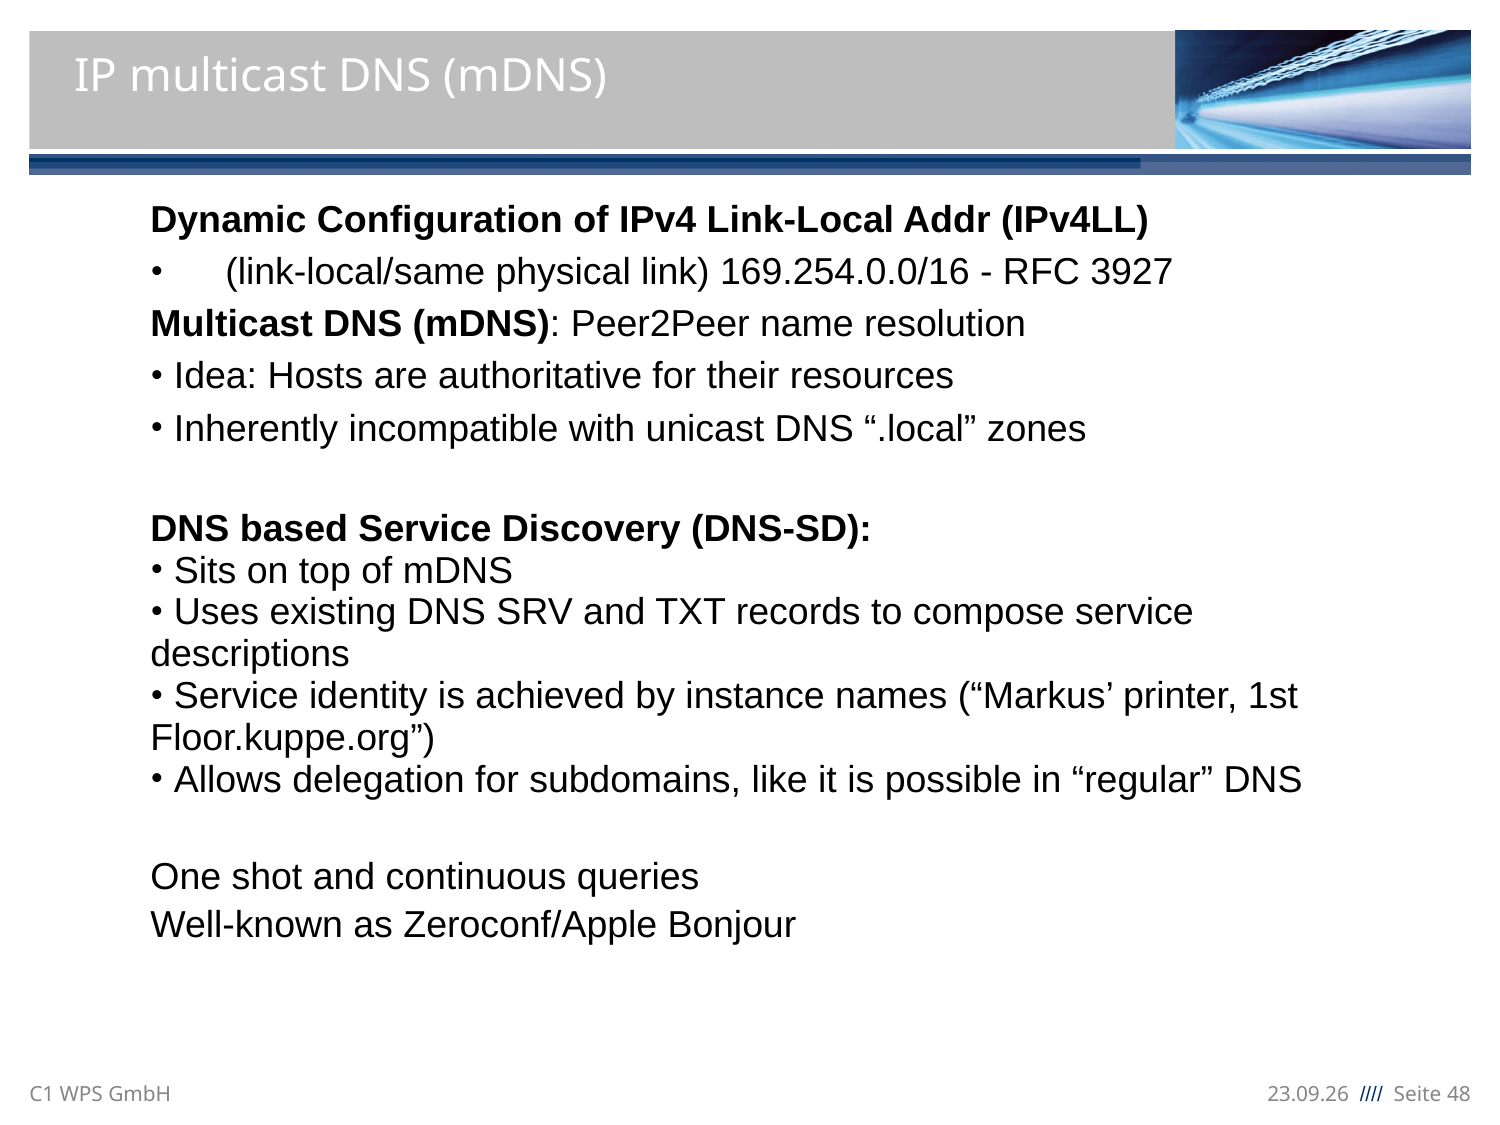

# IP multicast DNS (mDNS)
IP multicast DNS (mDNS)
Dynamic Configuration of IPv4 Link-Local Addr (IPv4LL)
	(link-local/same physical link) 169.254.0.0/16 - RFC 3927
Multicast DNS (mDNS): Peer2Peer name resolution
 Idea: Hosts are authoritative for their resources
 Inherently incompatible with unicast DNS “.local” zones
DNS based Service Discovery (DNS-SD):
 Sits on top of mDNS
 Uses existing DNS SRV and TXT records to compose service descriptions
 Service identity is achieved by instance names (“Markus’ printer, 1st Floor.kuppe.org”)
 Allows delegation for subdomains, like it is possible in “regular” DNS
One shot and continuous queries
Well-known as Zeroconf/Apple Bonjour